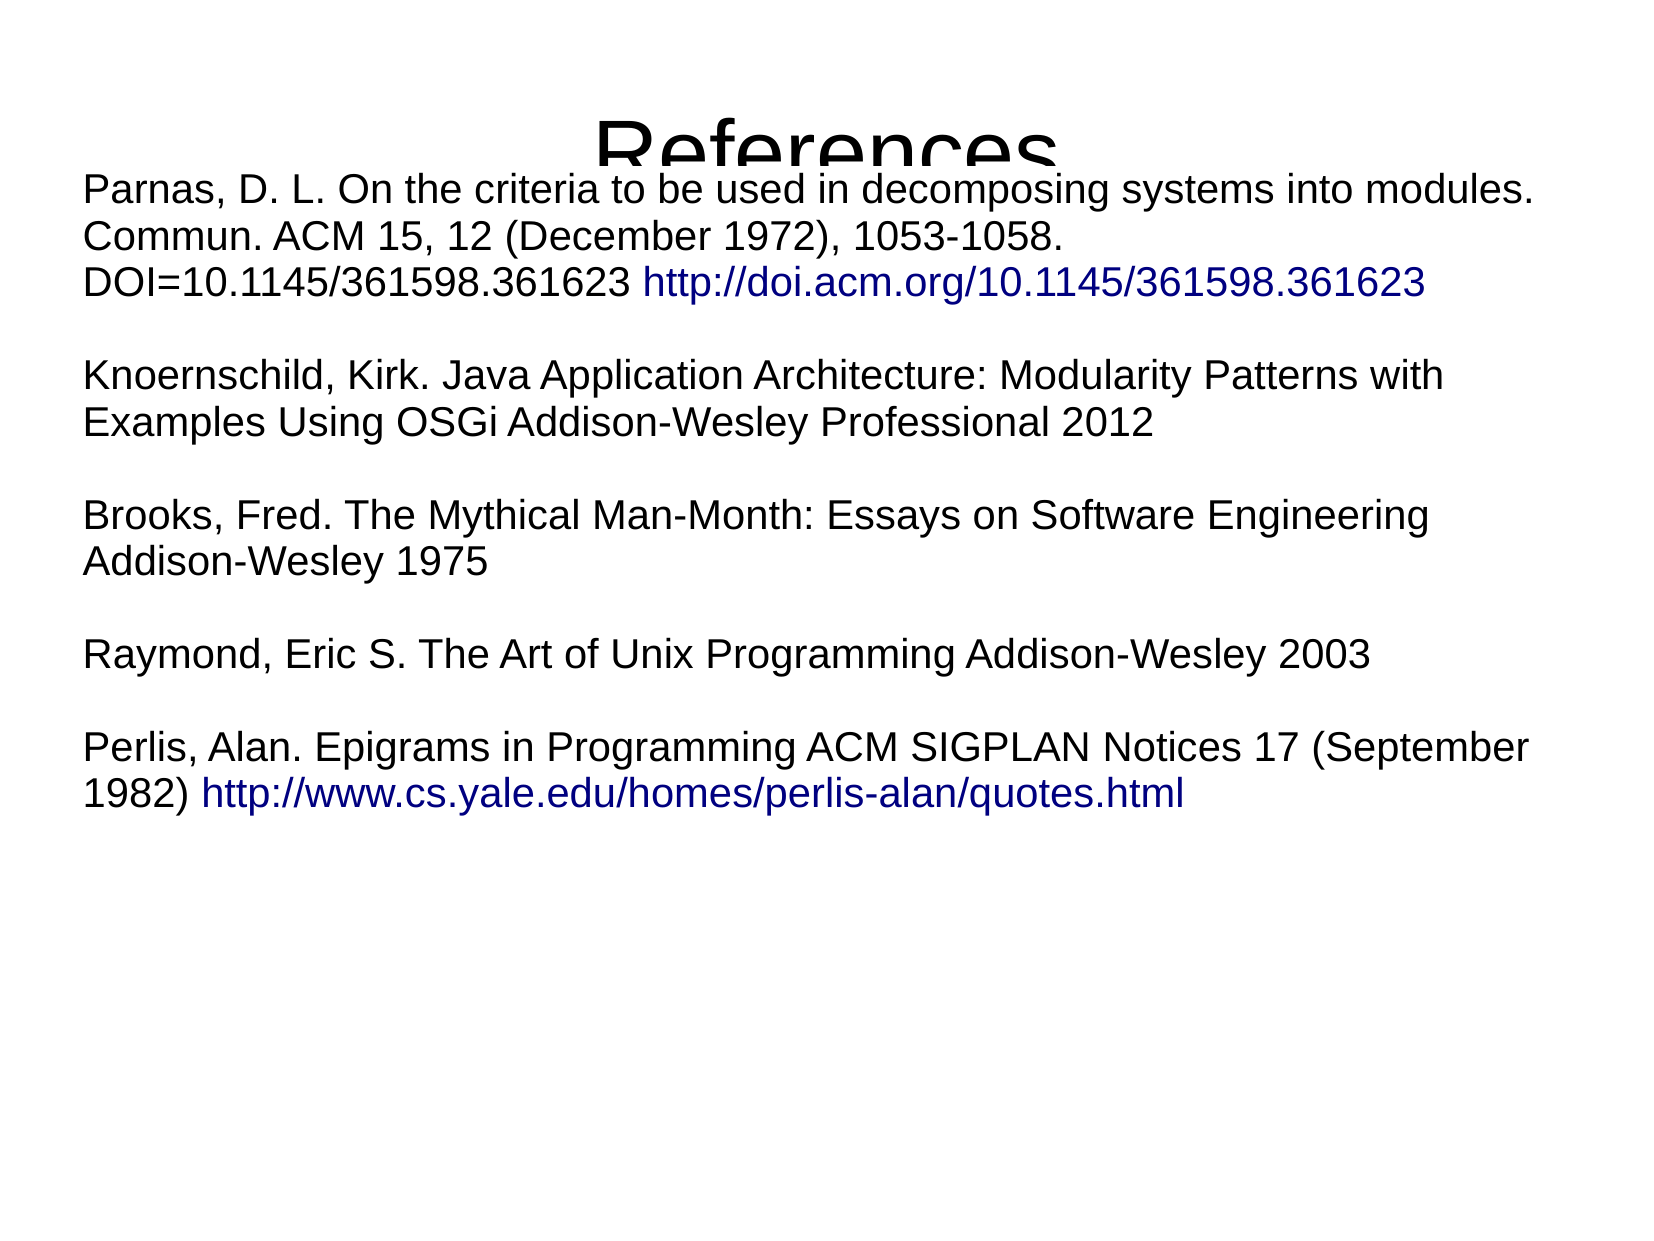

# References
Parnas, D. L. On the criteria to be used in decomposing systems into modules. Commun. ACM 15, 12 (December 1972), 1053-1058. DOI=10.1145/361598.361623 http://doi.acm.org/10.1145/361598.361623
Knoernschild, Kirk. Java Application Architecture: Modularity Patterns with Examples Using OSGi Addison-Wesley Professional 2012
Brooks, Fred. The Mythical Man-Month: Essays on Software Engineering 	Addison-Wesley 1975
Raymond, Eric S. The Art of Unix Programming Addison-Wesley 2003
Perlis, Alan. Epigrams in Programming ACM SIGPLAN Notices 17 (September 1982) http://www.cs.yale.edu/homes/perlis-alan/quotes.html